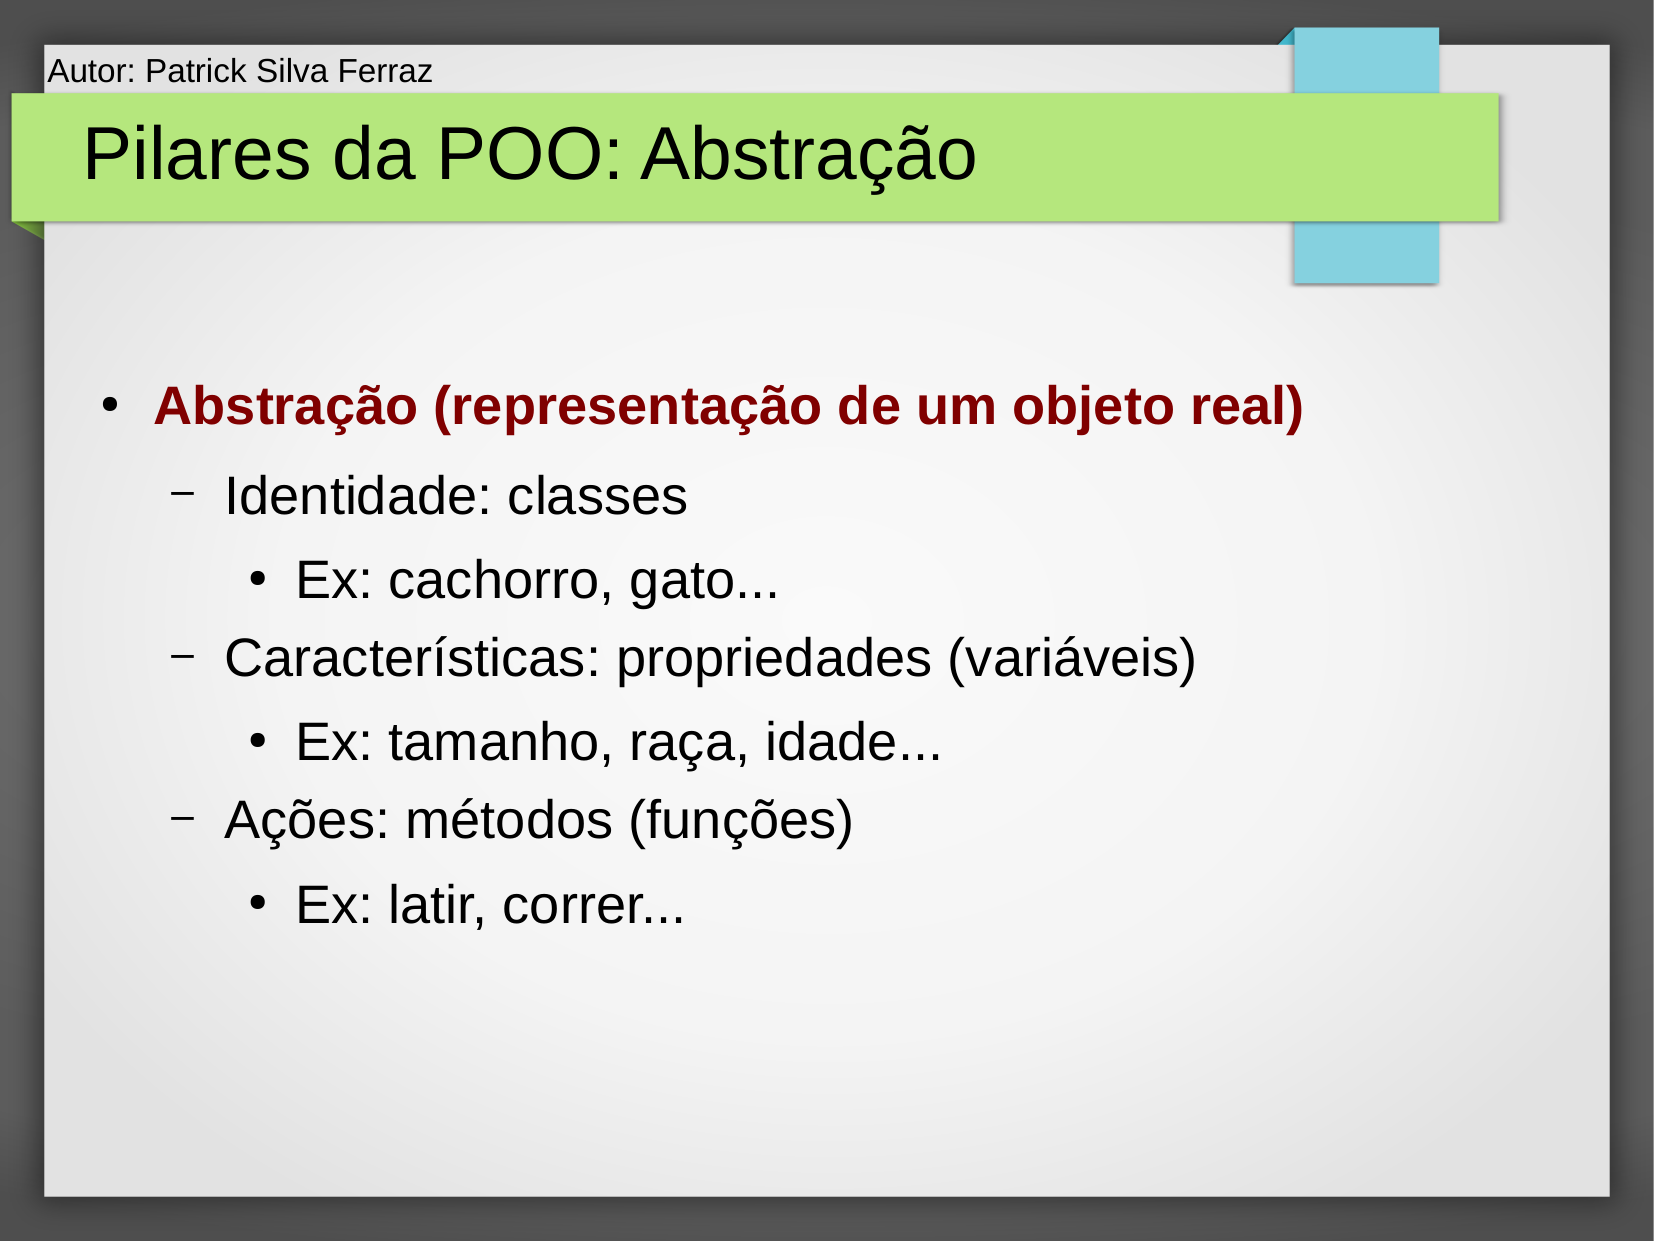

Autor: Patrick Silva Ferraz
# Pilares da POO: Abstração
Abstração (representação de um objeto real)
Identidade: classes
Ex: cachorro, gato...
Características: propriedades (variáveis)
Ex: tamanho, raça, idade...
Ações: métodos (funções)
Ex: latir, correr...